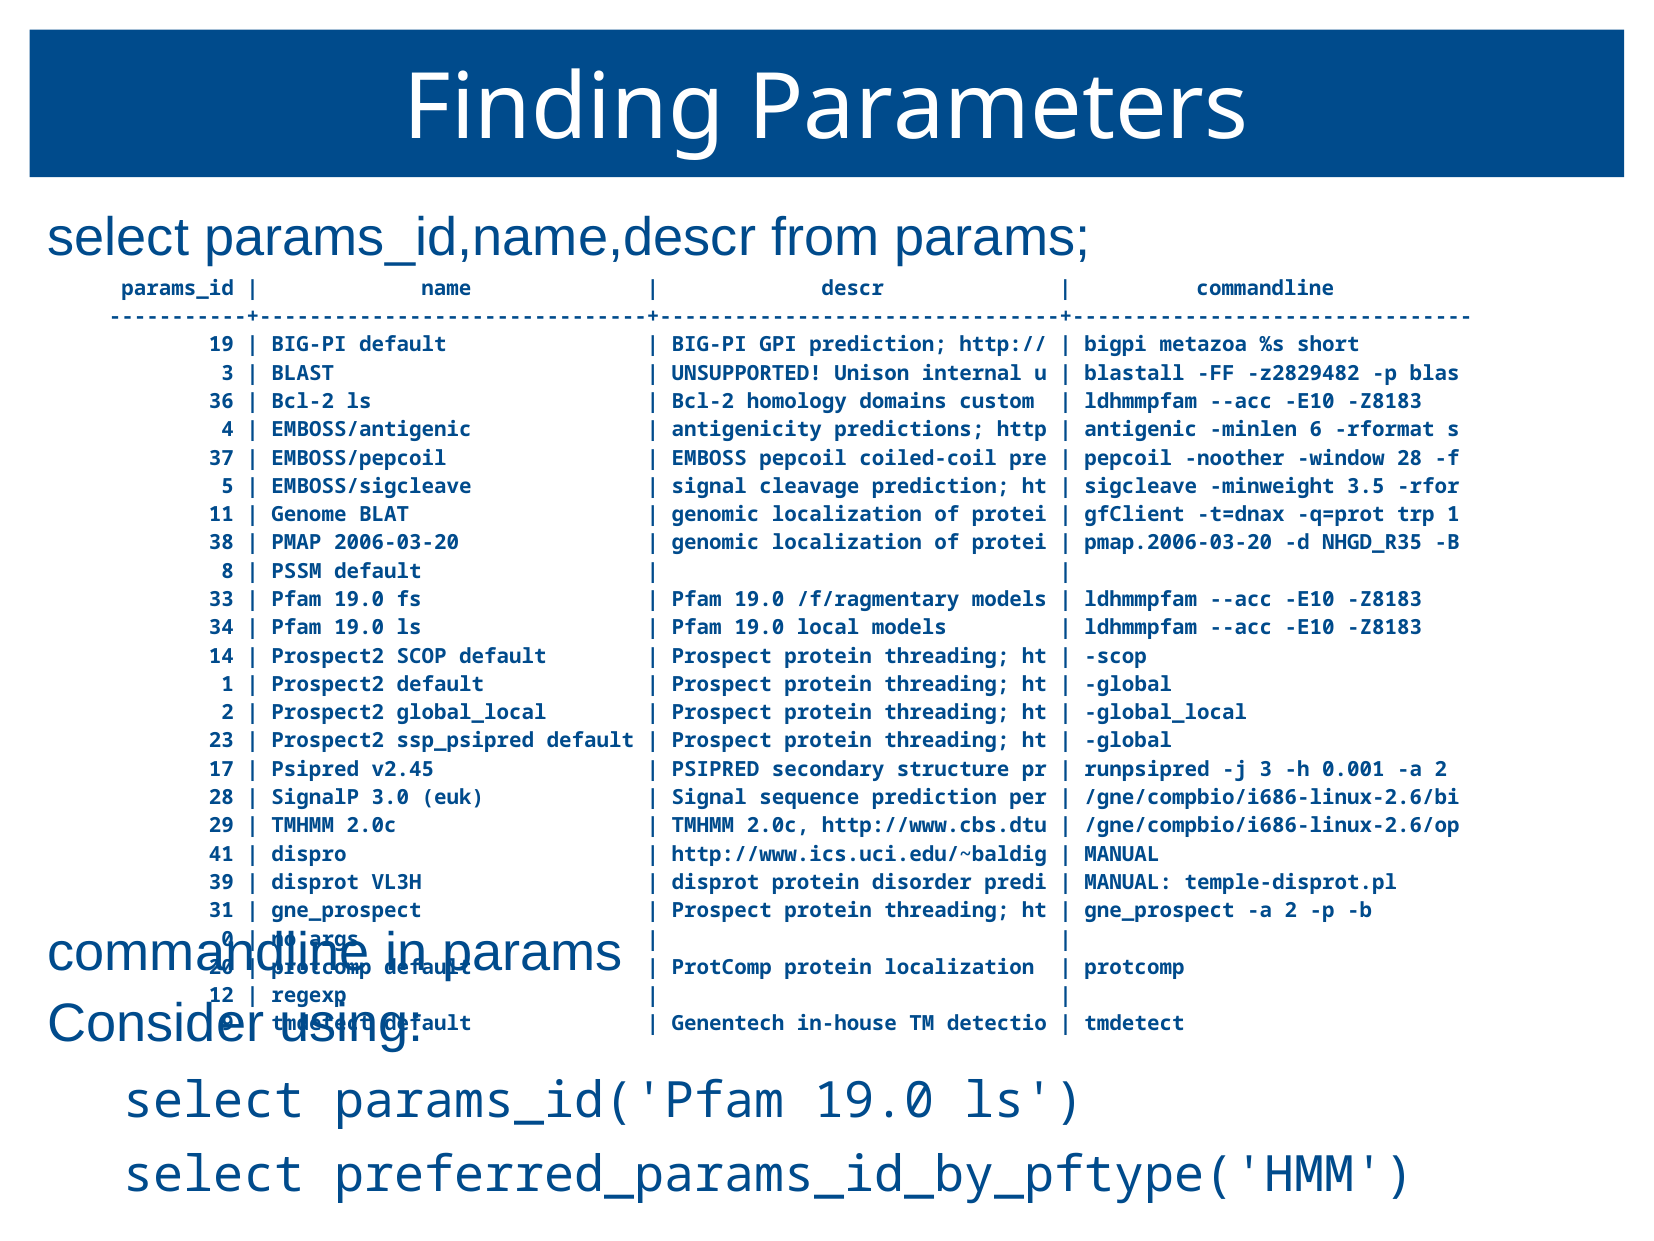

# Finding Parameters
select params_id,name,descr from params;
commandline in params
Consider using:
select params_id('Pfam 19.0 ls')
select preferred_params_id_by_pftype('HMM')
 params_id | name | descr | commandline
-----------+-------------------------------+--------------------------------+--------------------------------
 19 | BIG-PI default | BIG-PI GPI prediction; http:// | bigpi metazoa %s short
 3 | BLAST | UNSUPPORTED! Unison internal u | blastall -FF -z2829482 -p blas
 36 | Bcl-2 ls | Bcl-2 homology domains custom | ldhmmpfam --acc -E10 -Z8183
 4 | EMBOSS/antigenic | antigenicity predictions; http | antigenic -minlen 6 -rformat s
 37 | EMBOSS/pepcoil | EMBOSS pepcoil coiled-coil pre | pepcoil -noother -window 28 -f
 5 | EMBOSS/sigcleave | signal cleavage prediction; ht | sigcleave -minweight 3.5 -rfor
 11 | Genome BLAT | genomic localization of protei | gfClient -t=dnax -q=prot trp 1
 38 | PMAP 2006-03-20 | genomic localization of protei | pmap.2006-03-20 -d NHGD_R35 -B
 8 | PSSM default | |
 33 | Pfam 19.0 fs | Pfam 19.0 /f/ragmentary models | ldhmmpfam --acc -E10 -Z8183
 34 | Pfam 19.0 ls | Pfam 19.0 local models | ldhmmpfam --acc -E10 -Z8183
 14 | Prospect2 SCOP default | Prospect protein threading; ht | -scop
 1 | Prospect2 default | Prospect protein threading; ht | -global
 2 | Prospect2 global_local | Prospect protein threading; ht | -global_local
 23 | Prospect2 ssp_psipred default | Prospect protein threading; ht | -global
 17 | Psipred v2.45 | PSIPRED secondary structure pr | runpsipred -j 3 -h 0.001 -a 2
 28 | SignalP 3.0 (euk) | Signal sequence prediction per | /gne/compbio/i686-linux-2.6/bi
 29 | TMHMM 2.0c | TMHMM 2.0c, http://www.cbs.dtu | /gne/compbio/i686-linux-2.6/op
 41 | dispro | http://www.ics.uci.edu/~baldig | MANUAL
 39 | disprot VL3H | disprot protein disorder predi | MANUAL: temple-disprot.pl
 31 | gne_prospect | Prospect protein threading; ht | gne_prospect -a 2 -p -b
 0 | no args | |
 20 | protcomp default | ProtComp protein localization | protcomp
 12 | regexp | |
 9 | tmdetect default | Genentech in-house TM detectio | tmdetect